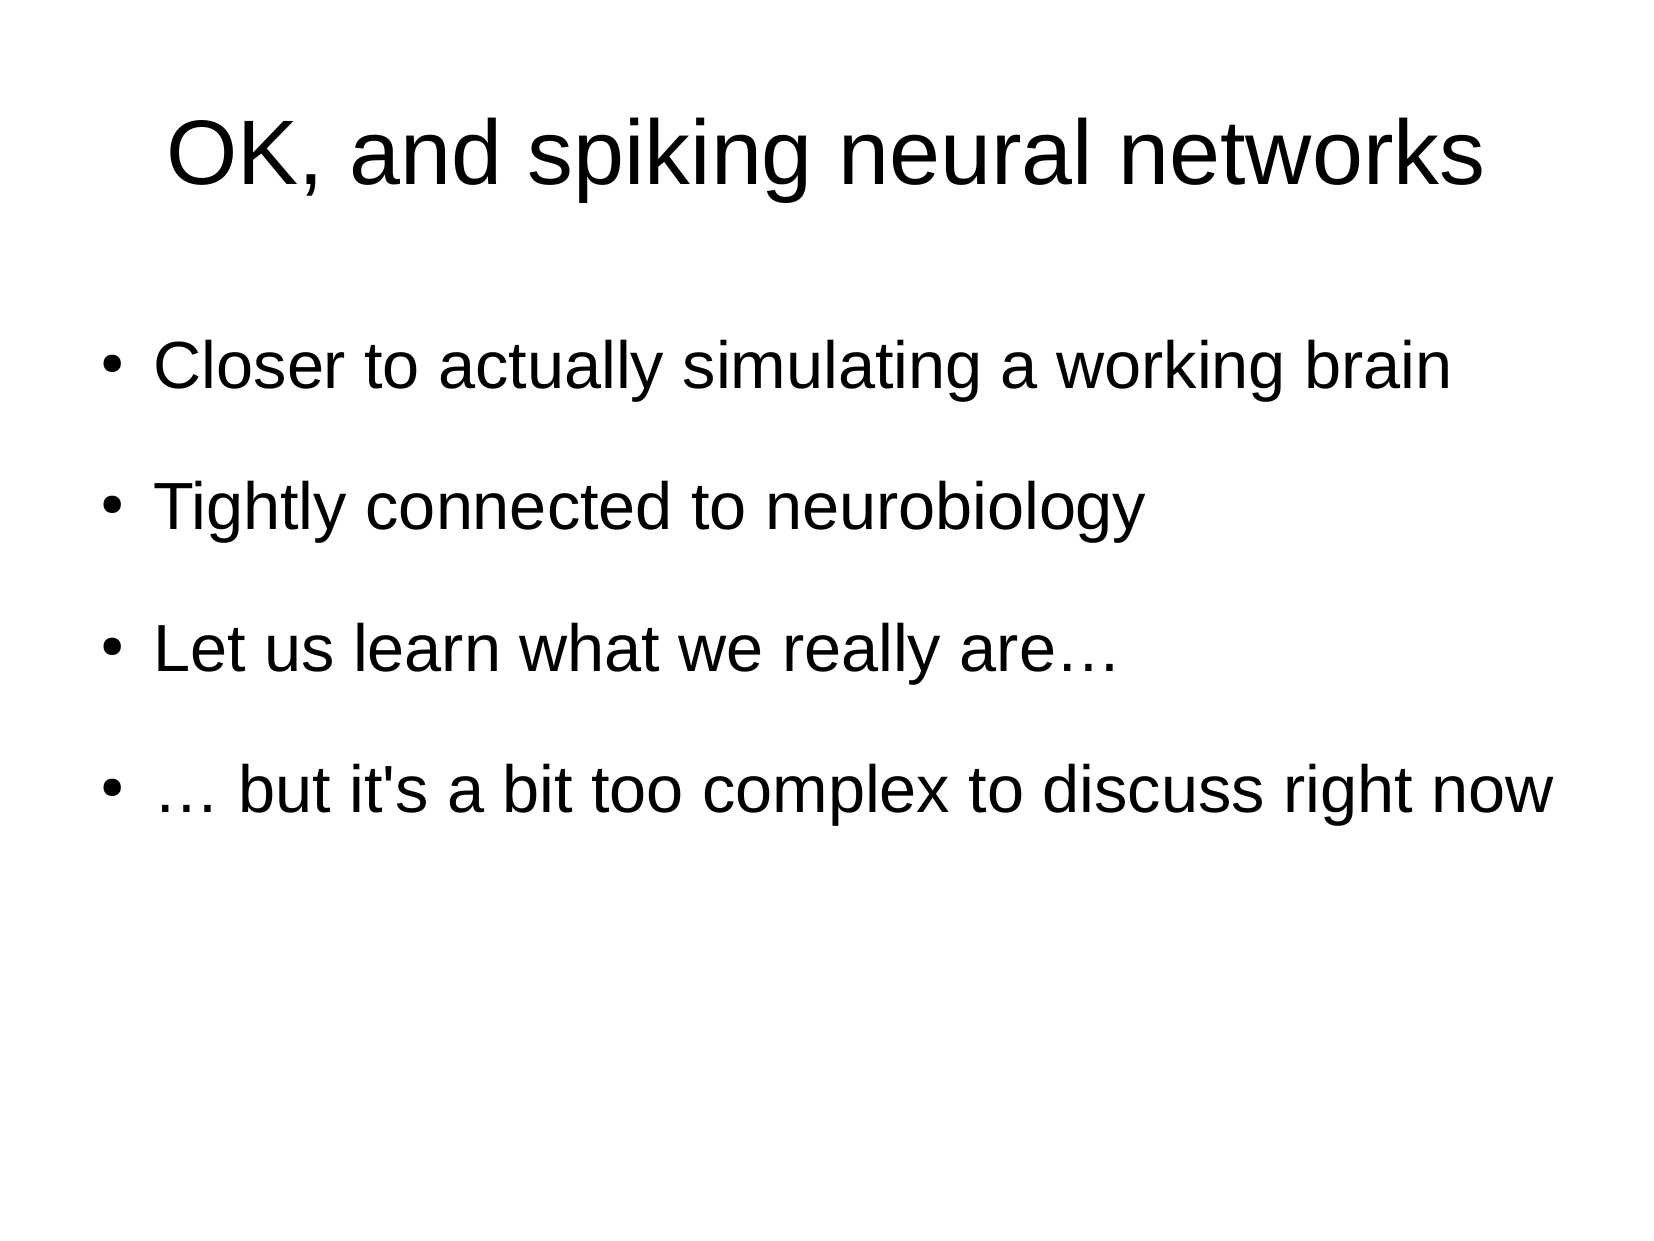

# OK, and spiking neural networks
Closer to actually simulating a working brain
Tightly connected to neurobiology
Let us learn what we really are…
… but it's a bit too complex to discuss right now